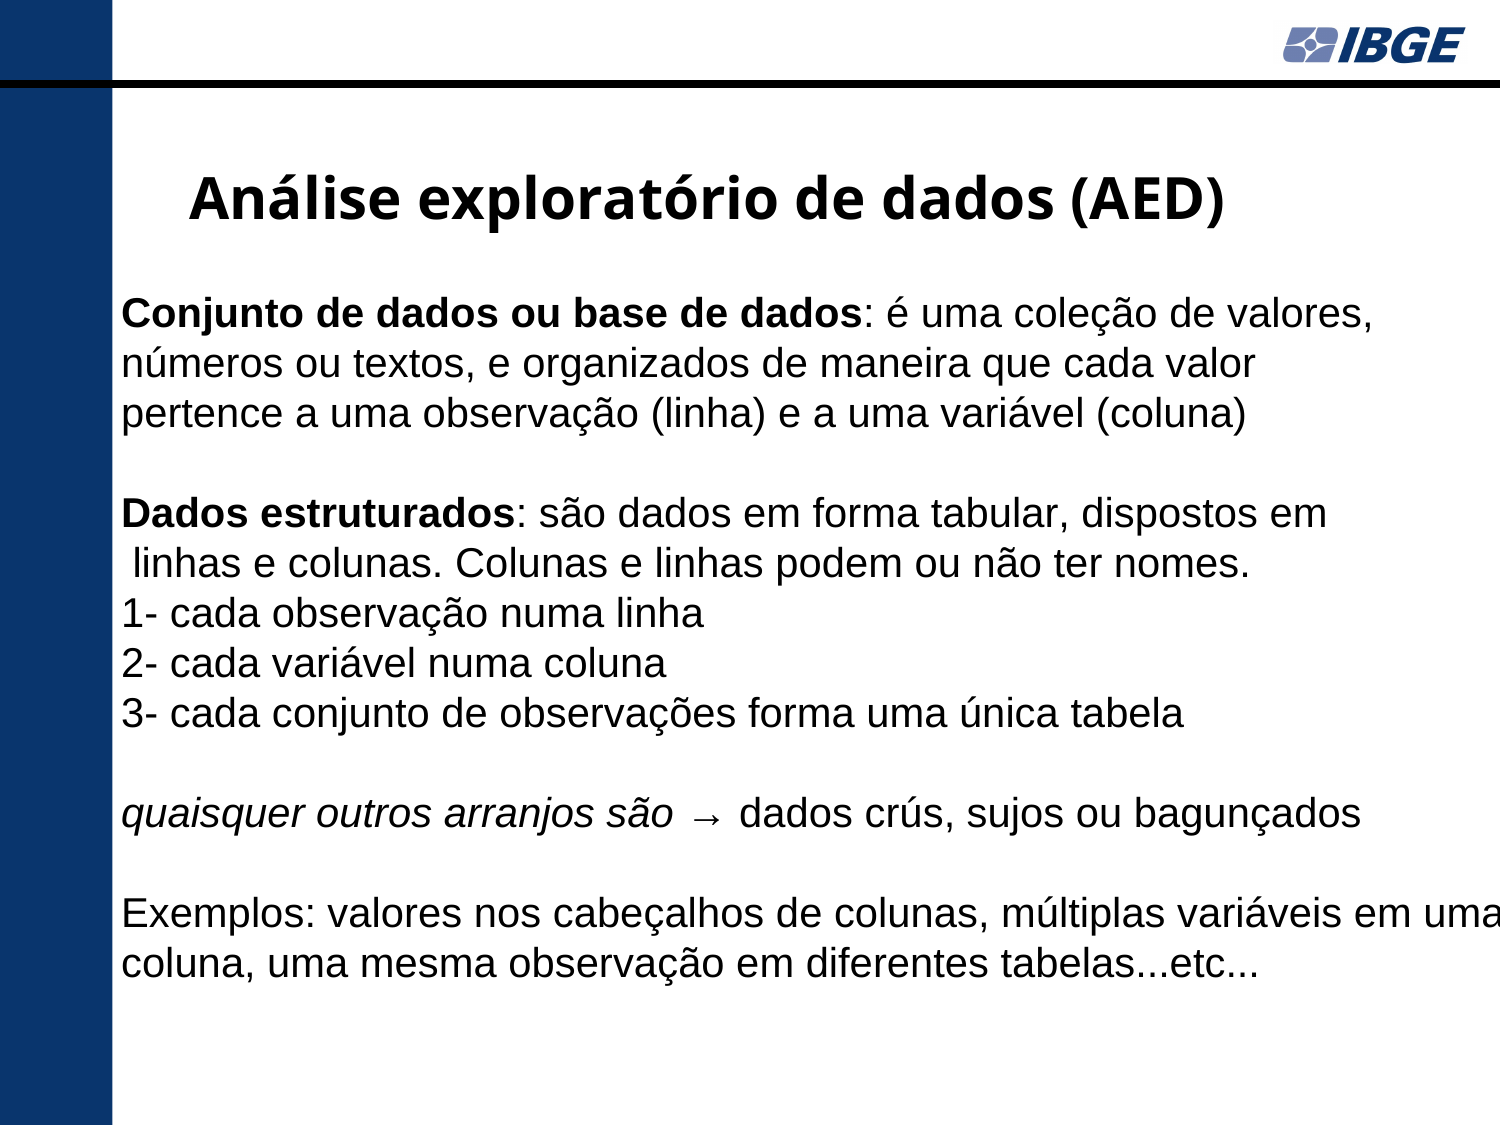

Análise exploratório de dados (AED)
Conjunto de dados ou base de dados: é uma coleção de valores,
números ou textos, e organizados de maneira que cada valor
pertence a uma observação (linha) e a uma variável (coluna)
Dados estruturados: são dados em forma tabular, dispostos em
 linhas e colunas. Colunas e linhas podem ou não ter nomes.
1- cada observação numa linha
2- cada variável numa coluna
3- cada conjunto de observações forma uma única tabela
quaisquer outros arranjos são → dados crús, sujos ou bagunçados
Exemplos: valores nos cabeçalhos de colunas, múltiplas variáveis em uma coluna, uma mesma observação em diferentes tabelas...etc...